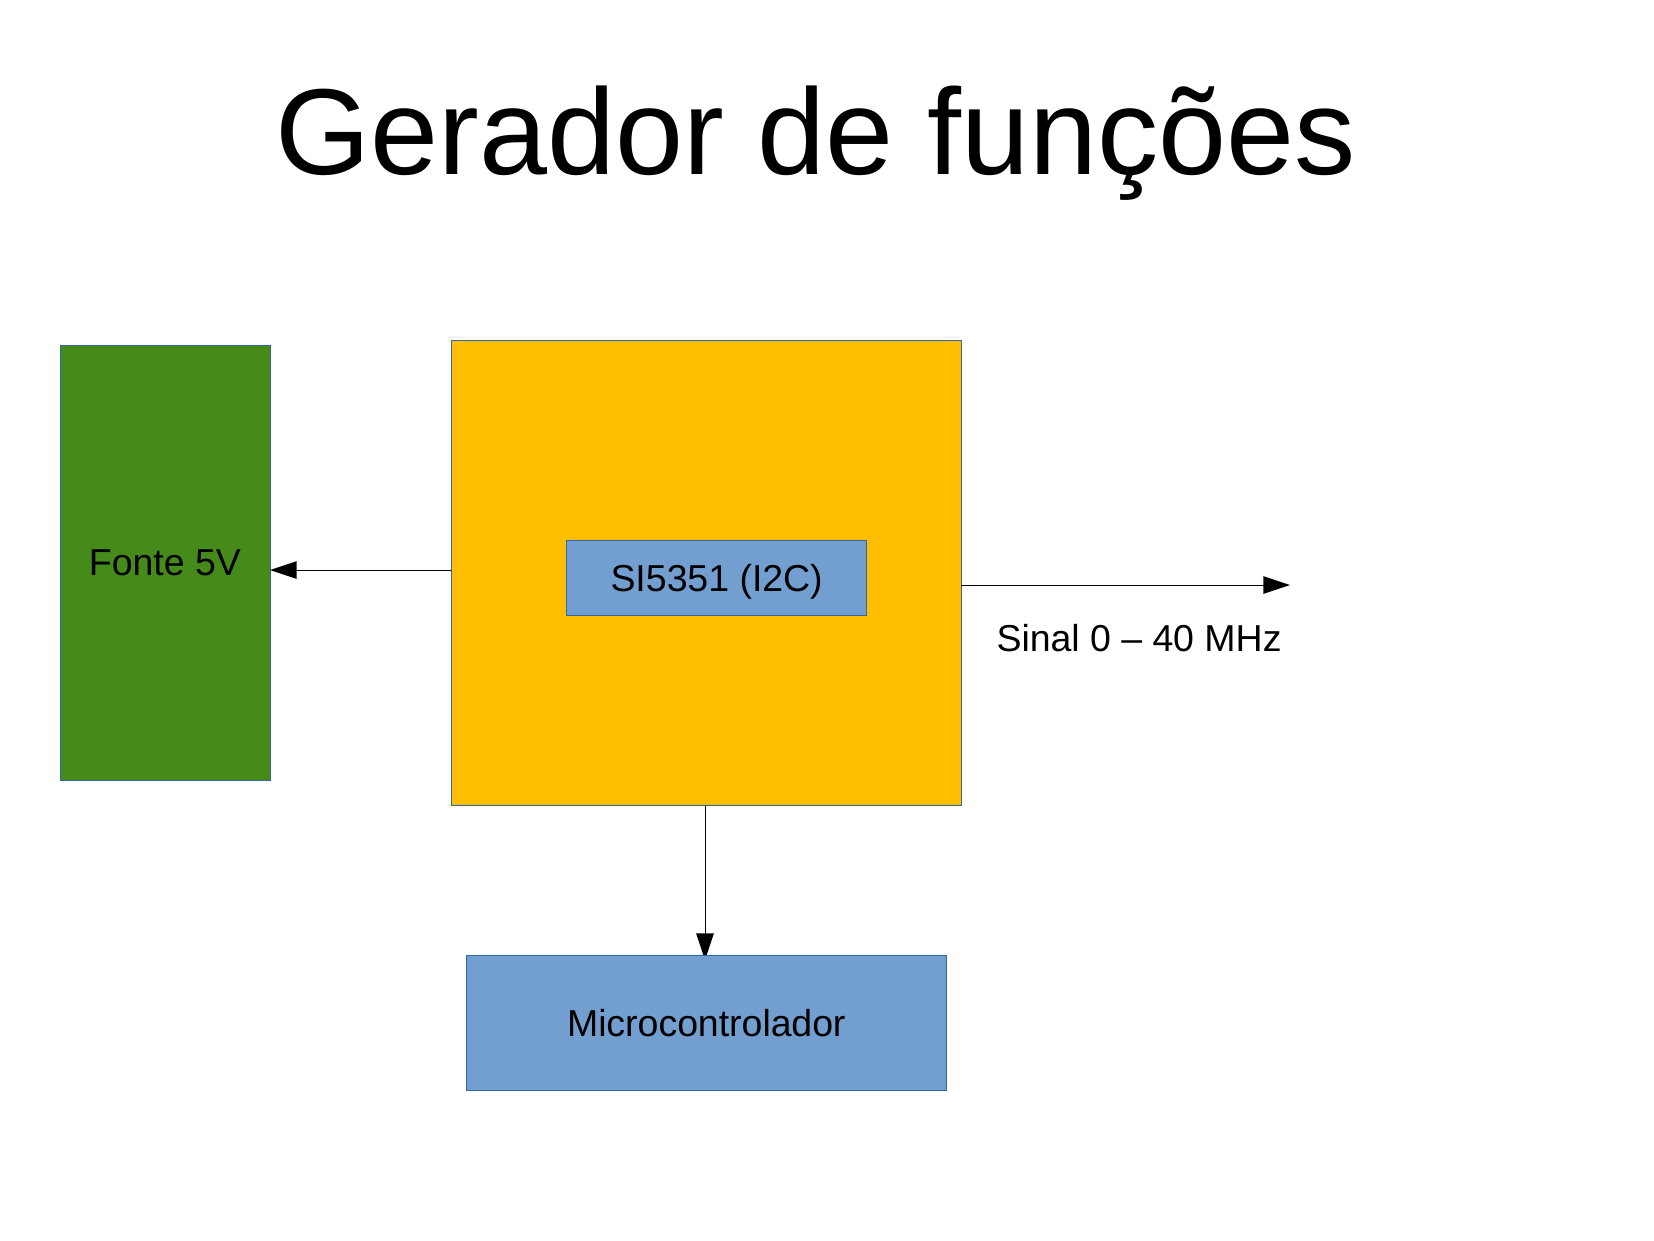

# Gerador de funções
Fonte 5V
SI5351 (I2C)
Sinal 0 – 40 MHz
Microcontrolador